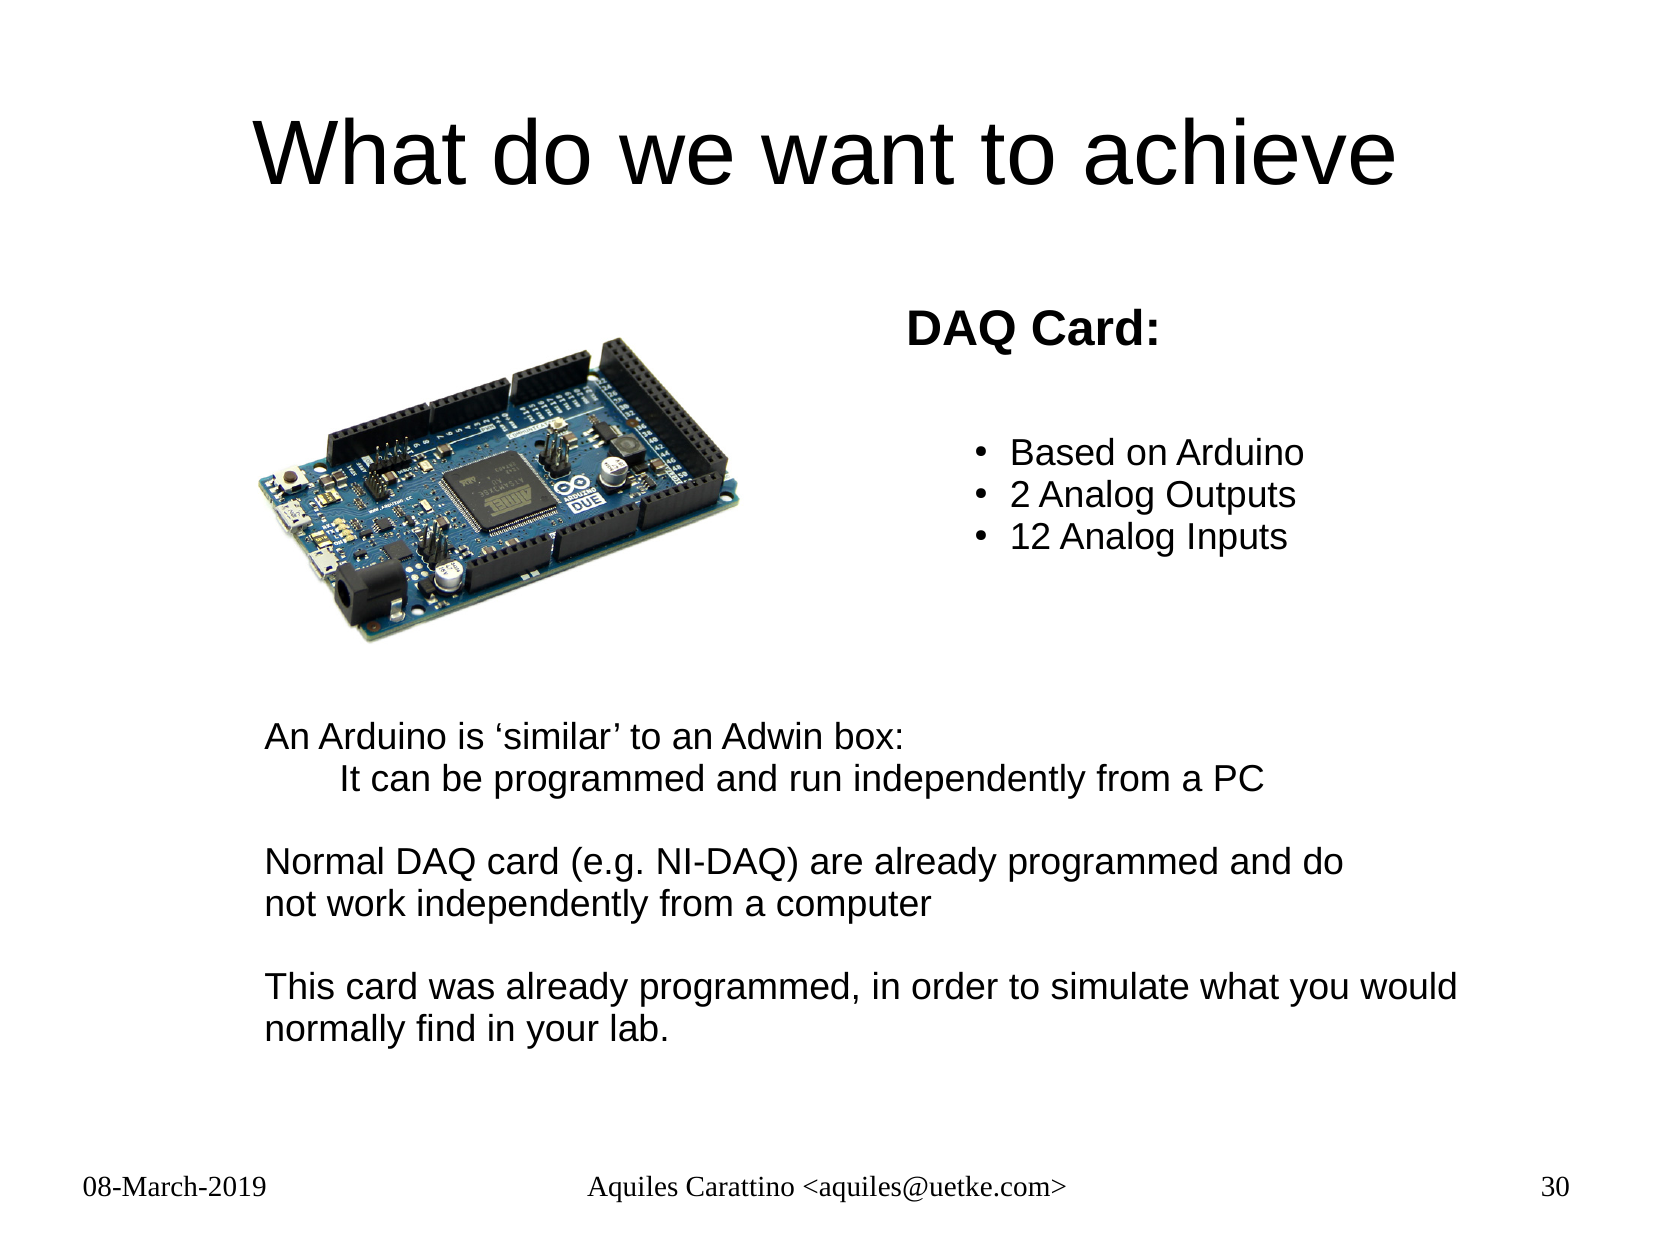

# What do we want to achieve
DAQ Card:
Based on Arduino
2 Analog Outputs
12 Analog Inputs
An Arduino is ‘similar’ to an Adwin box:
	It can be programmed and run independently from a PC
Normal DAQ card (e.g. NI-DAQ) are already programmed and do not work independently from a computer
This card was already programmed, in order to simulate what you would normally find in your lab.
08-March-2019
Aquiles Carattino <aquiles@uetke.com>
30